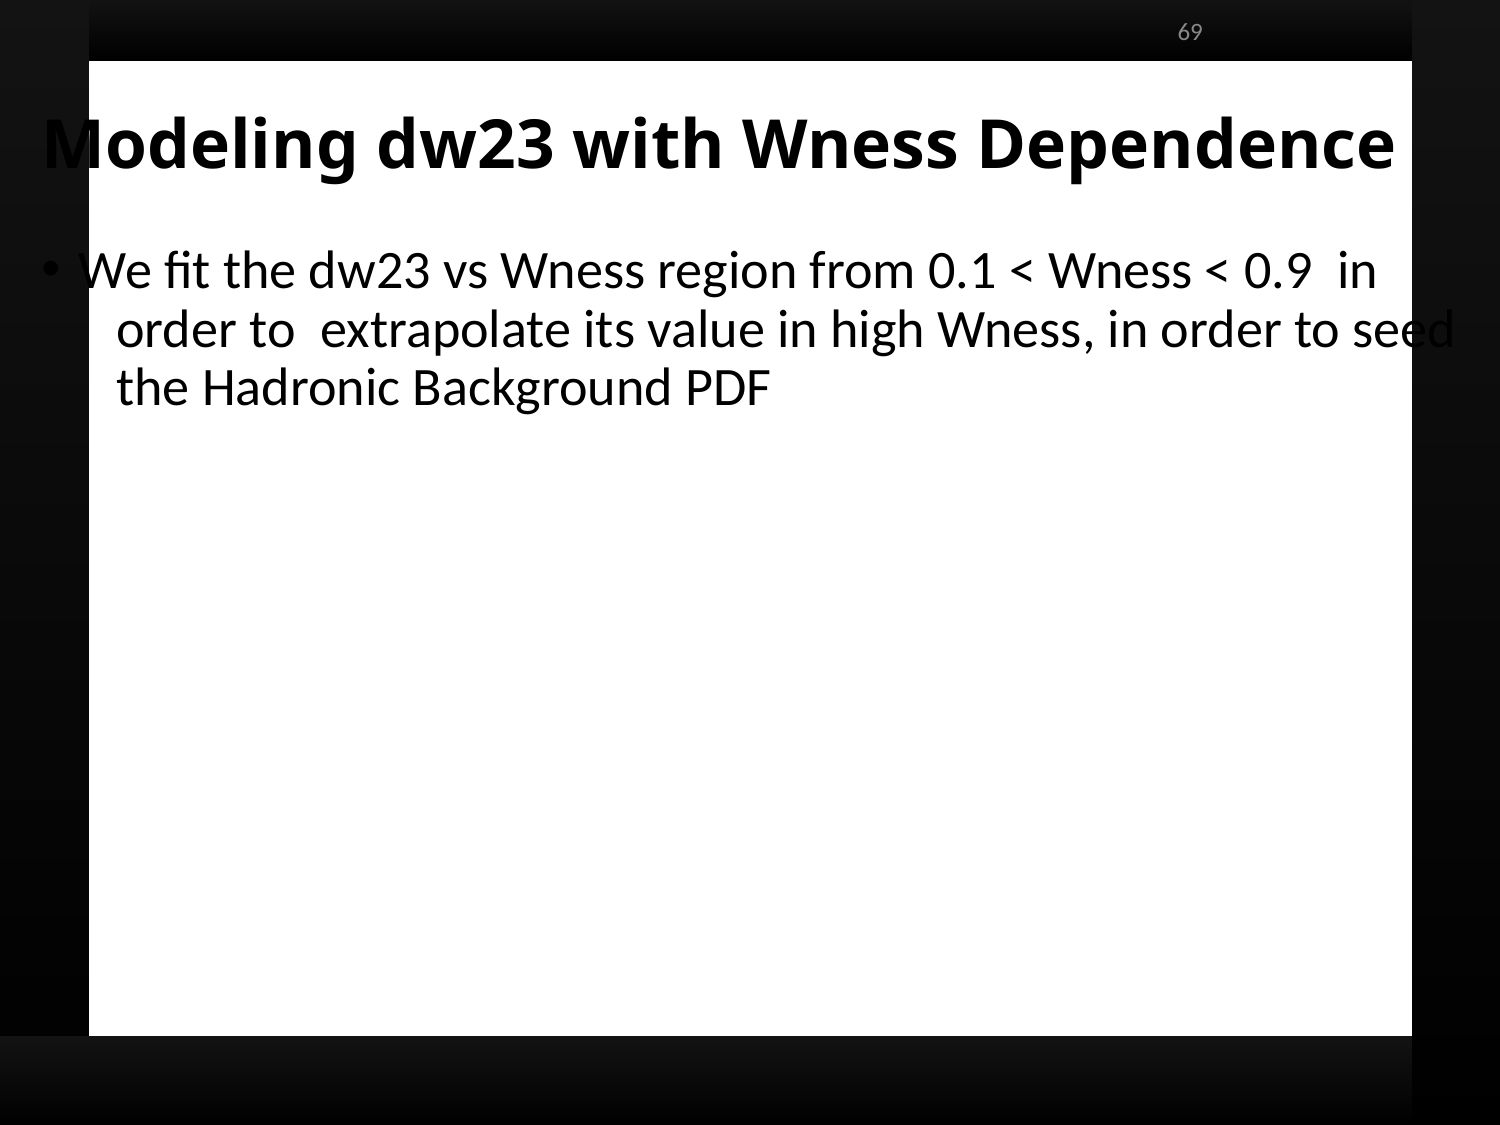

# Modeling dw23 with Wness Dependence
We fit the dw23 vs Wness region from 0.1 < Wness < 0.9 in order to extrapolate its value in high Wness, in order to seed the Hadronic Background PDF